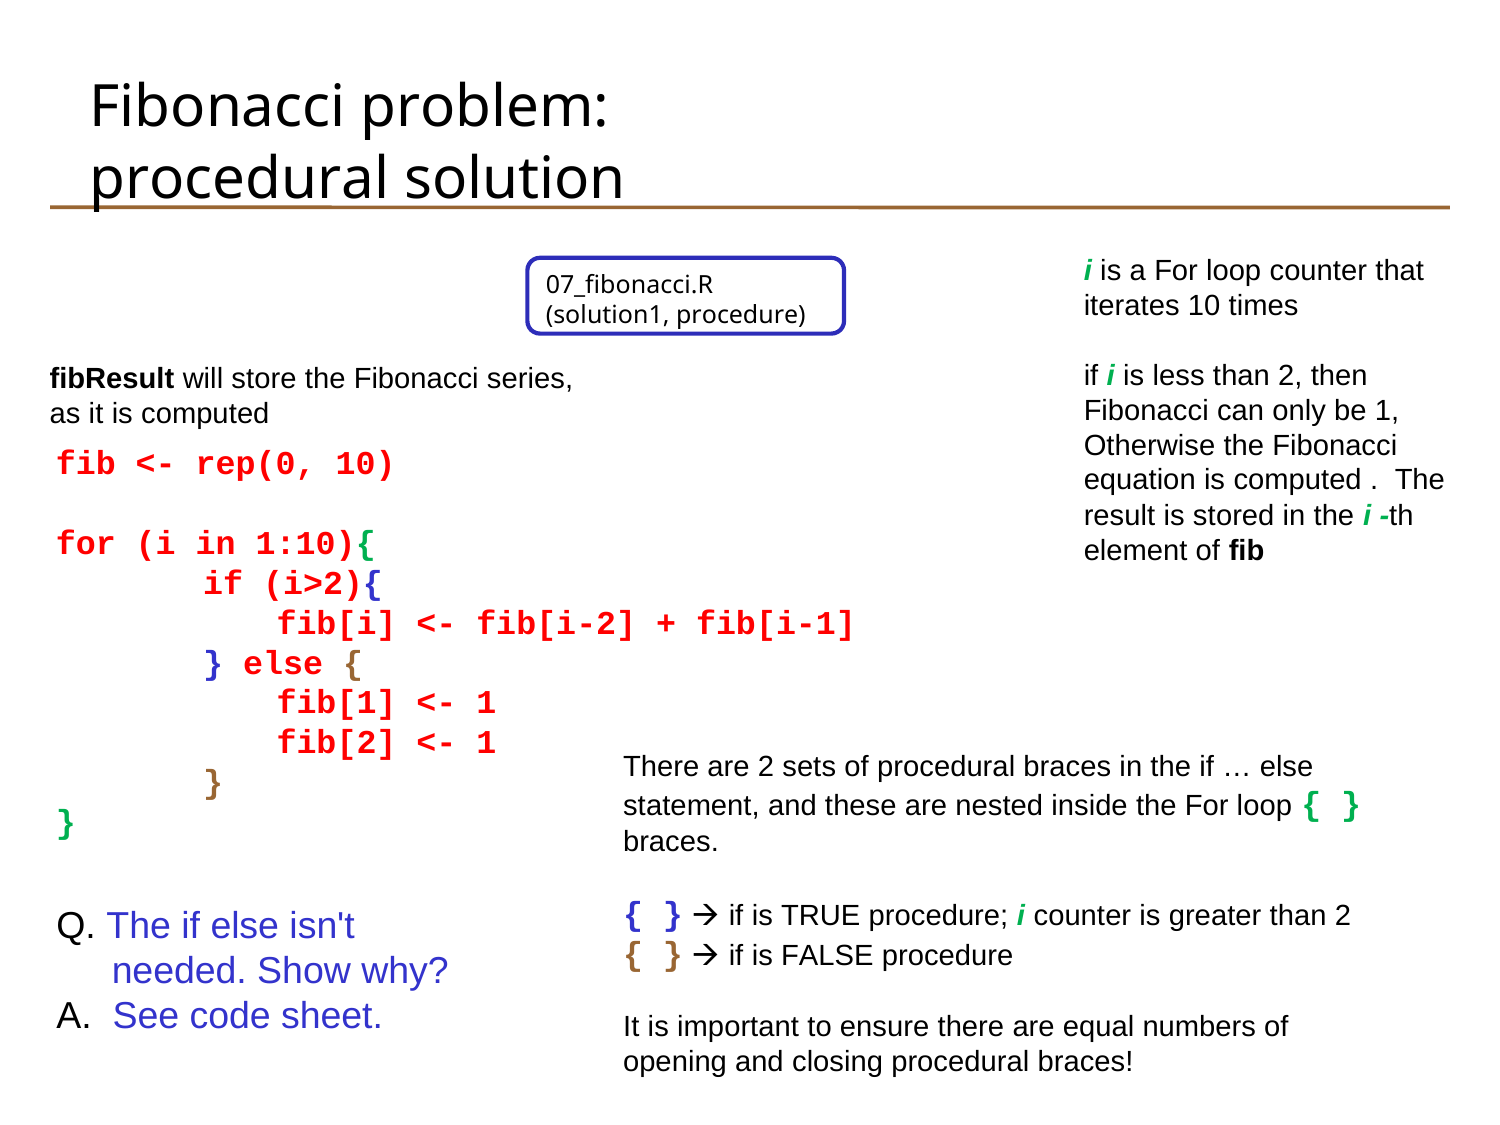

Fibonacci problem:
procedural solution
i is a For loop counter that iterates 10 times
if i is less than 2, then Fibonacci can only be 1,
Otherwise the Fibonacci equation is computed . The result is stored in the i -th element of fib
07_fibonacci.R
(solution1, procedure)‏
fibResult will store the Fibonacci series,
as it is computed
fib <- rep(0, 10)‏
for (i in 1:10){
		if (i>2){
			fib[i] <- fib[i-2] + fib[i-1]
		} else {
			fib[1] <- 1
			fib[2] <- 1
		}
}
There are 2 sets of procedural braces in the if … else statement, and these are nested inside the For loop { } braces.
{ }  if is TRUE procedure; i counter is greater than 2
{ }  if is FALSE procedure
It is important to ensure there are equal numbers of opening and closing procedural braces!
Q. The if else isn't needed. Show why?
A. See code sheet.